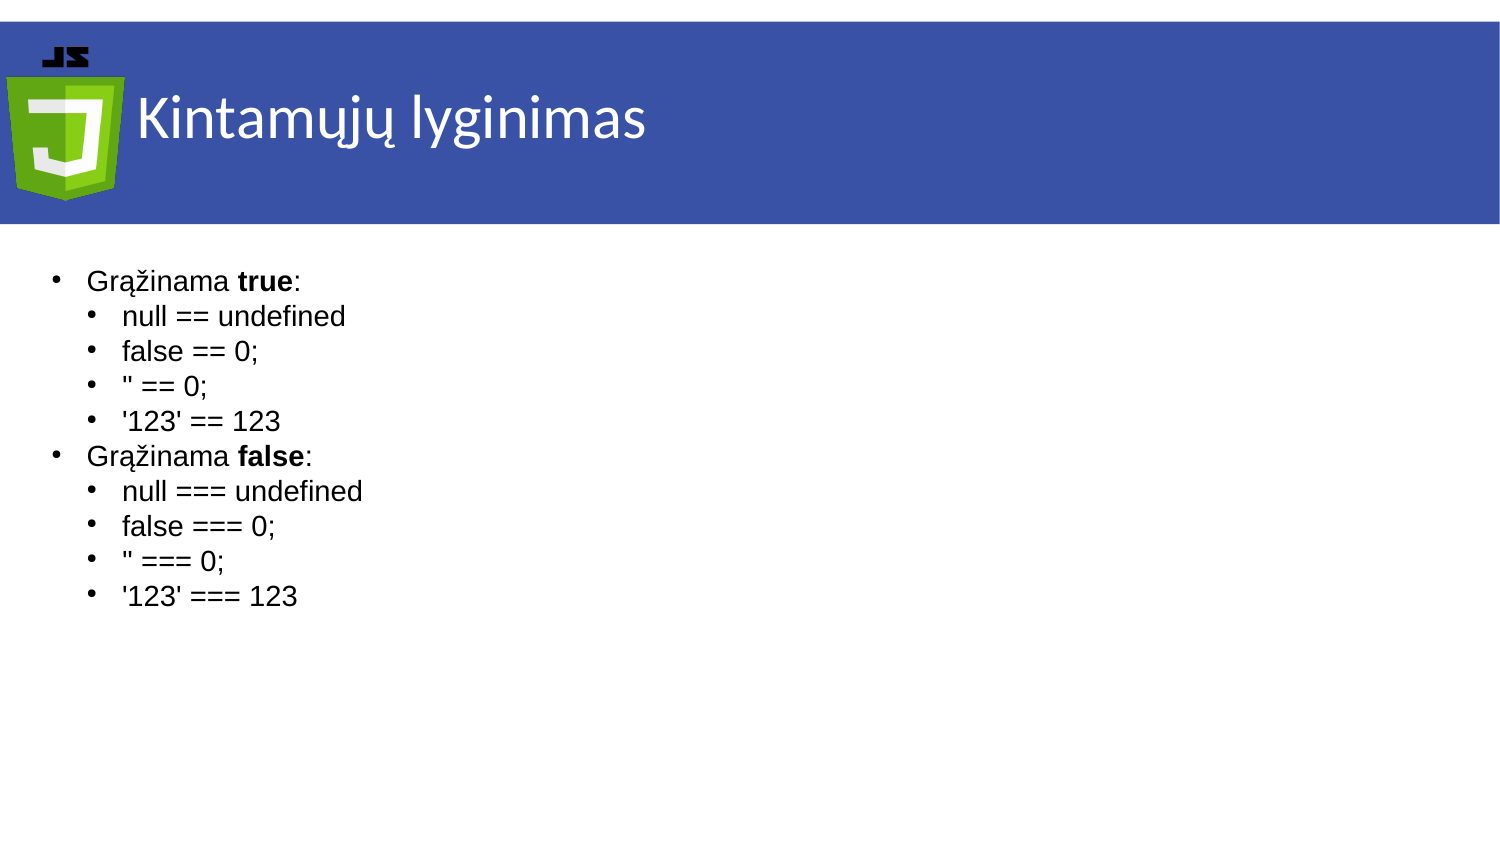

# Kintamųjų lyginimas
Grąžinama true:
null == undefined
false == 0;
'' == 0;
'123' == 123
Grąžinama false:
null === undefined
false === 0;
'' === 0;
'123' === 123